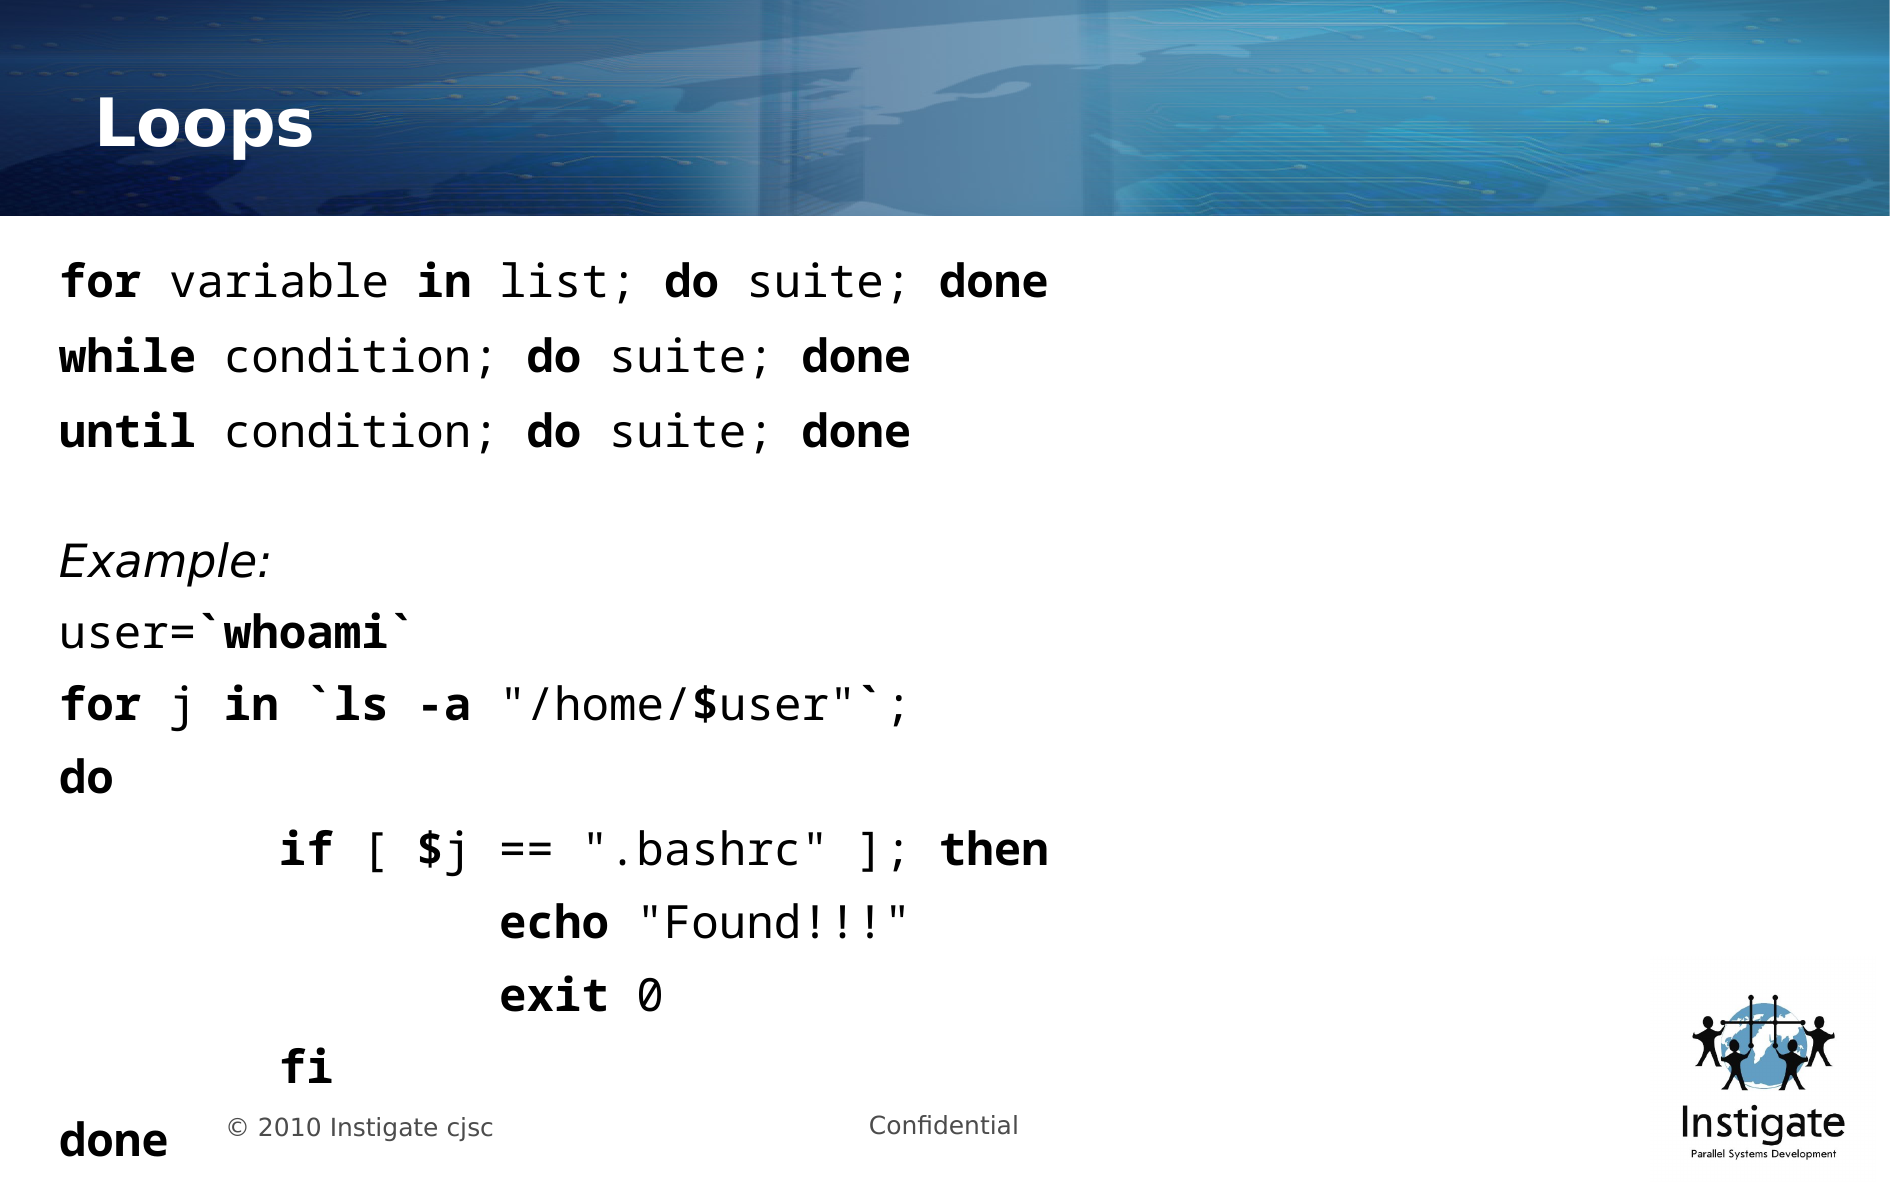

# Loops
for variable in list; do suite; done
while condition; do suite; done
until condition; do suite; done
Example:
user=`whoami`
for j in `ls -a "/home/$user"`;
do
 if [ $j == ".bashrc" ]; then
 echo "Found!!!"
 exit 0
 fi
done